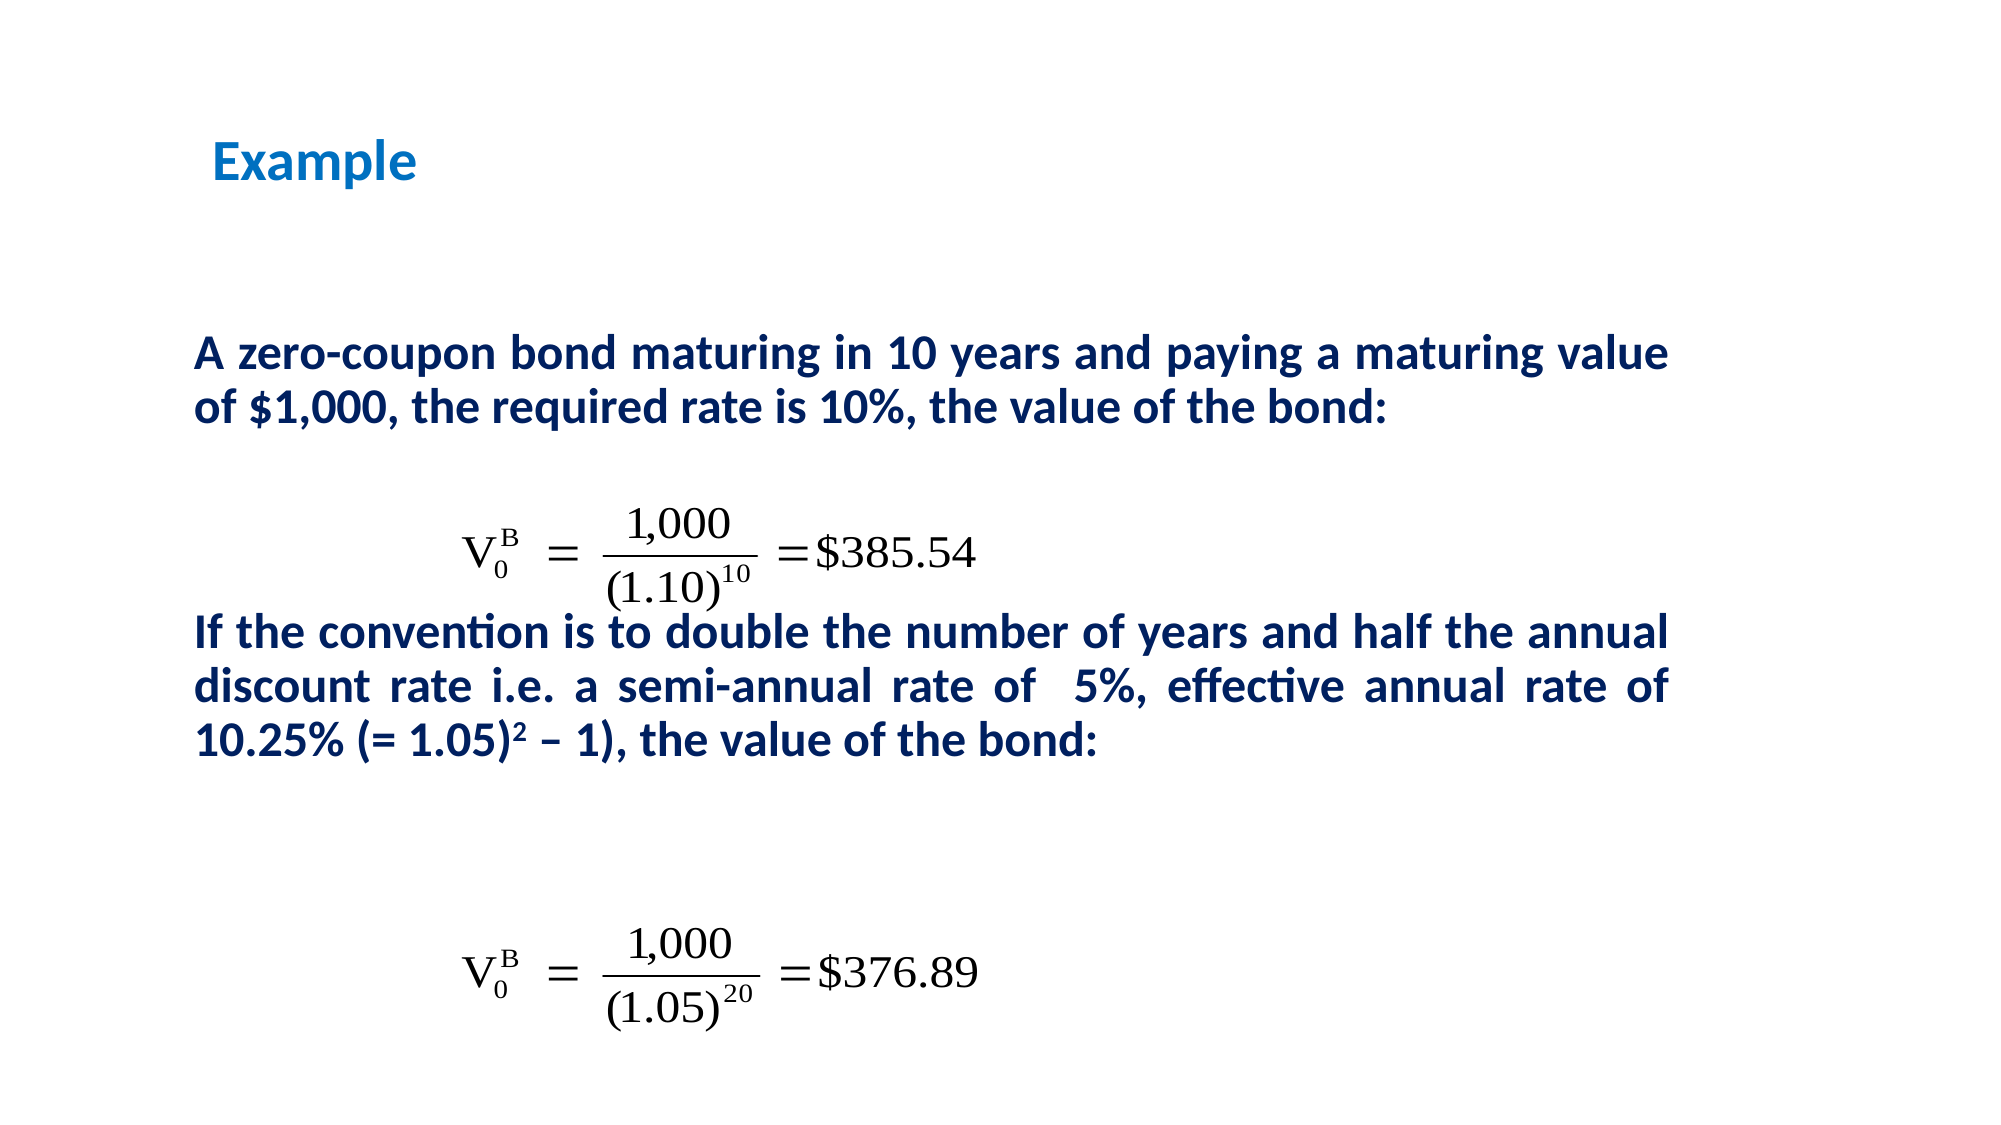

Example
# A zero-coupon bond maturing in 10 years and paying a maturing value of $1,000, the required rate is 10%, the value of the bond:
If the convention is to double the number of years and half the annual discount rate i.e. a semi-annual rate of 5%, effective annual rate of 10.25% (= 1.05)2 – 1), the value of the bond: